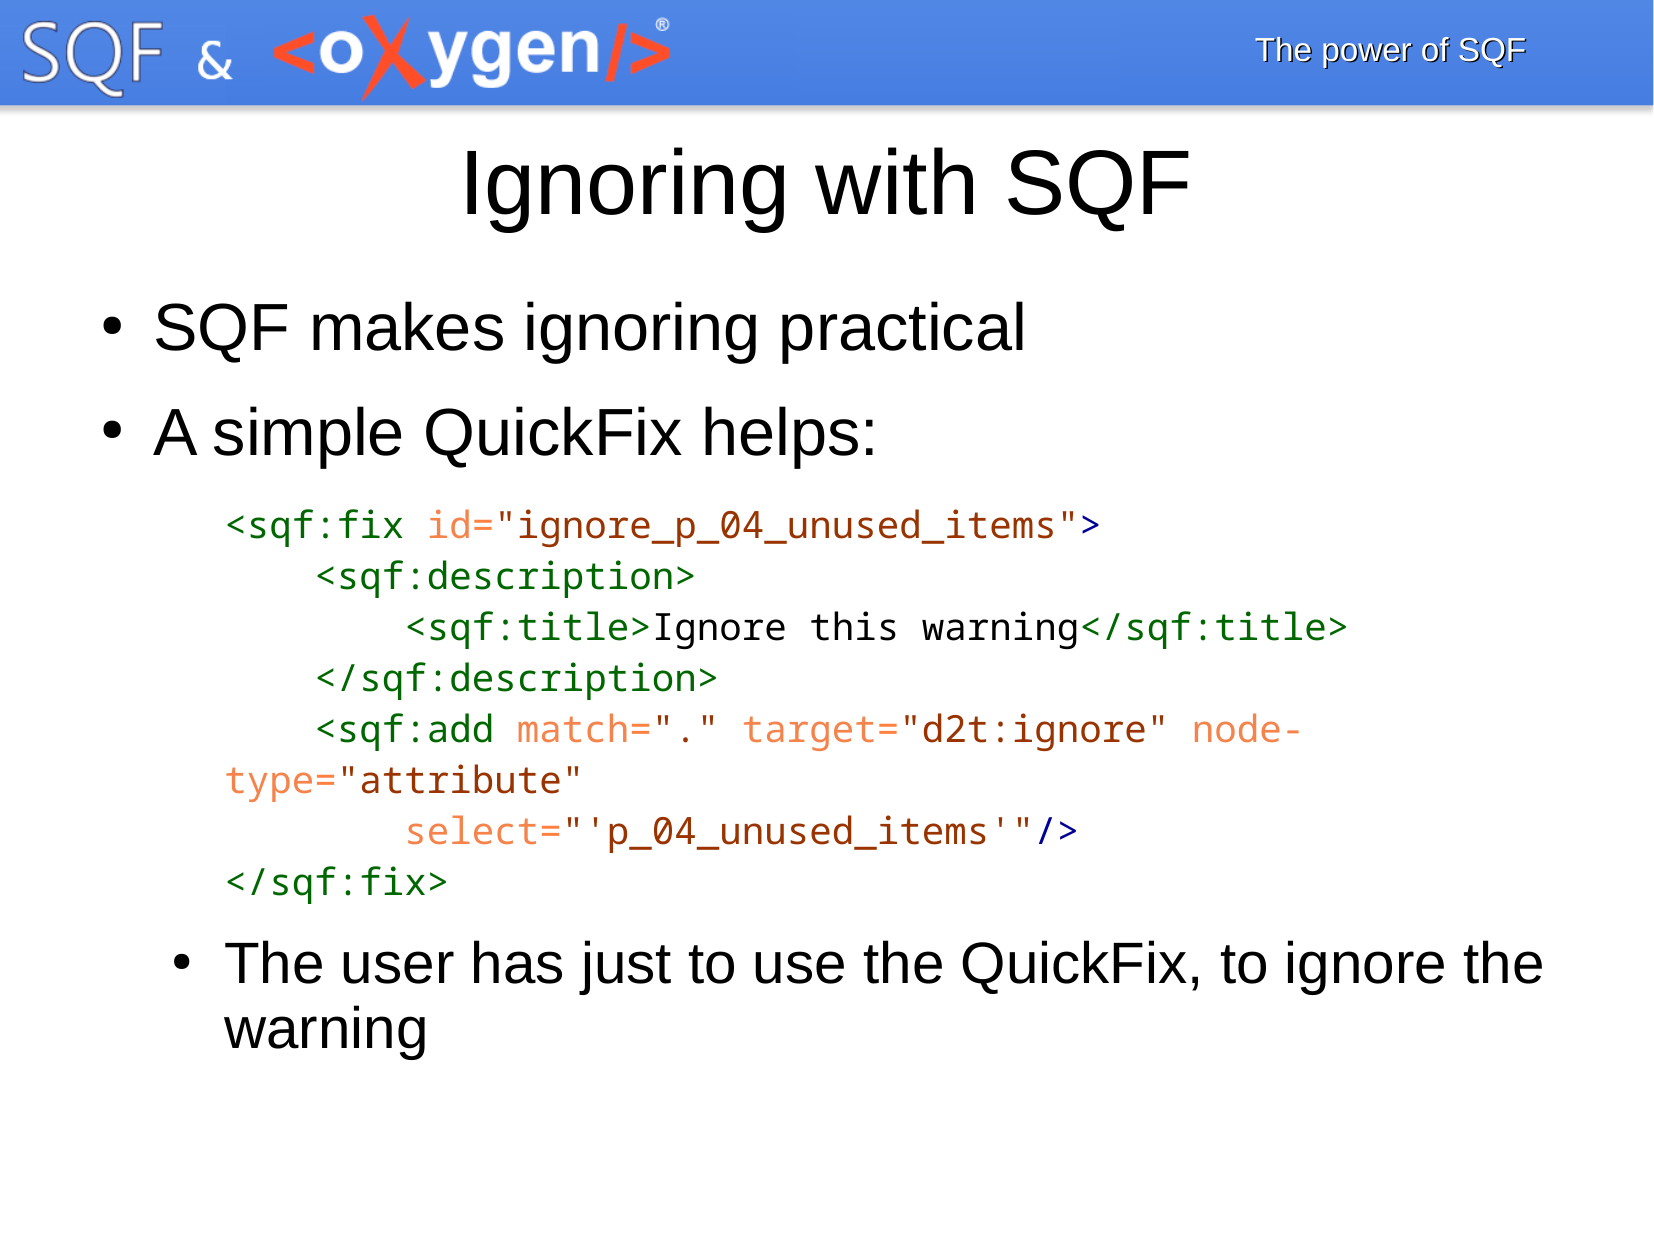

# Ignoring with SQF
SQF makes ignoring practical
A simple QuickFix helps:
<sqf:fix id="ignore_p_04_unused_items">
 <sqf:description>
 <sqf:title>Ignore this warning</sqf:title>
 </sqf:description>
 <sqf:add match="." target="d2t:ignore" node-type="attribute"
 select="'p_04_unused_items'"/>
</sqf:fix>
The user has just to use the QuickFix, to ignore the warning